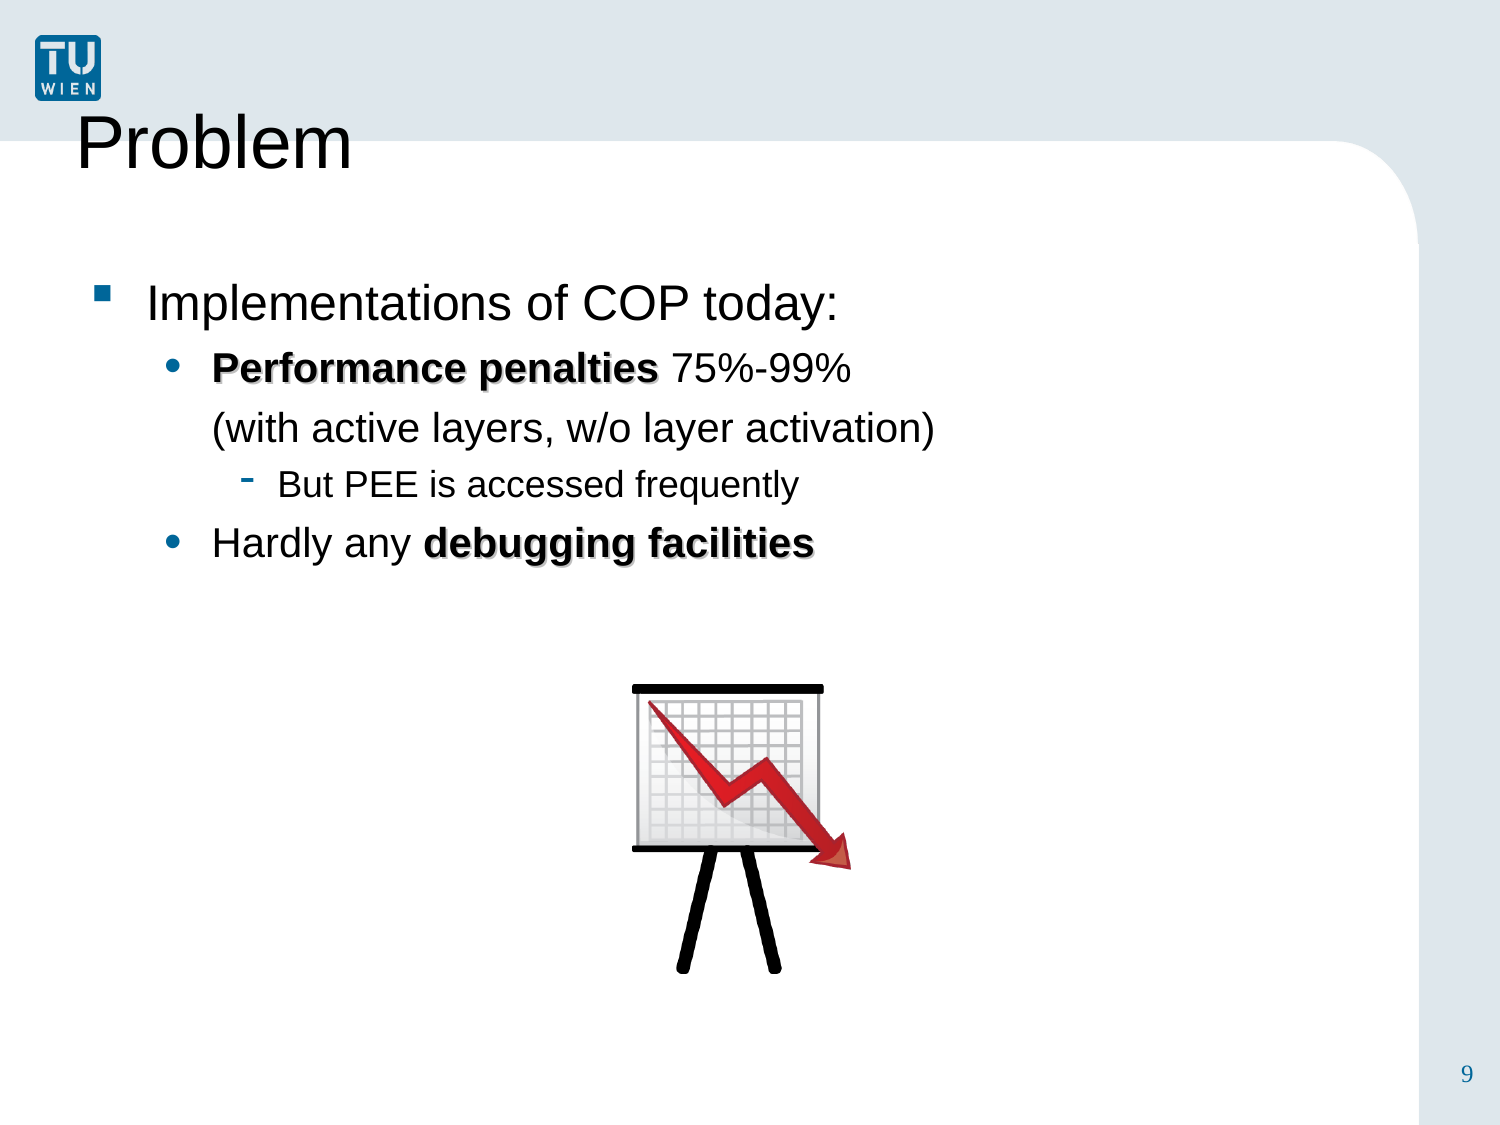

# Problem
Implementations of COP today:
Performance penalties 75%-99%
(with active layers, w/o layer activation)
But PEE is accessed frequently
Hardly any debugging facilities
9